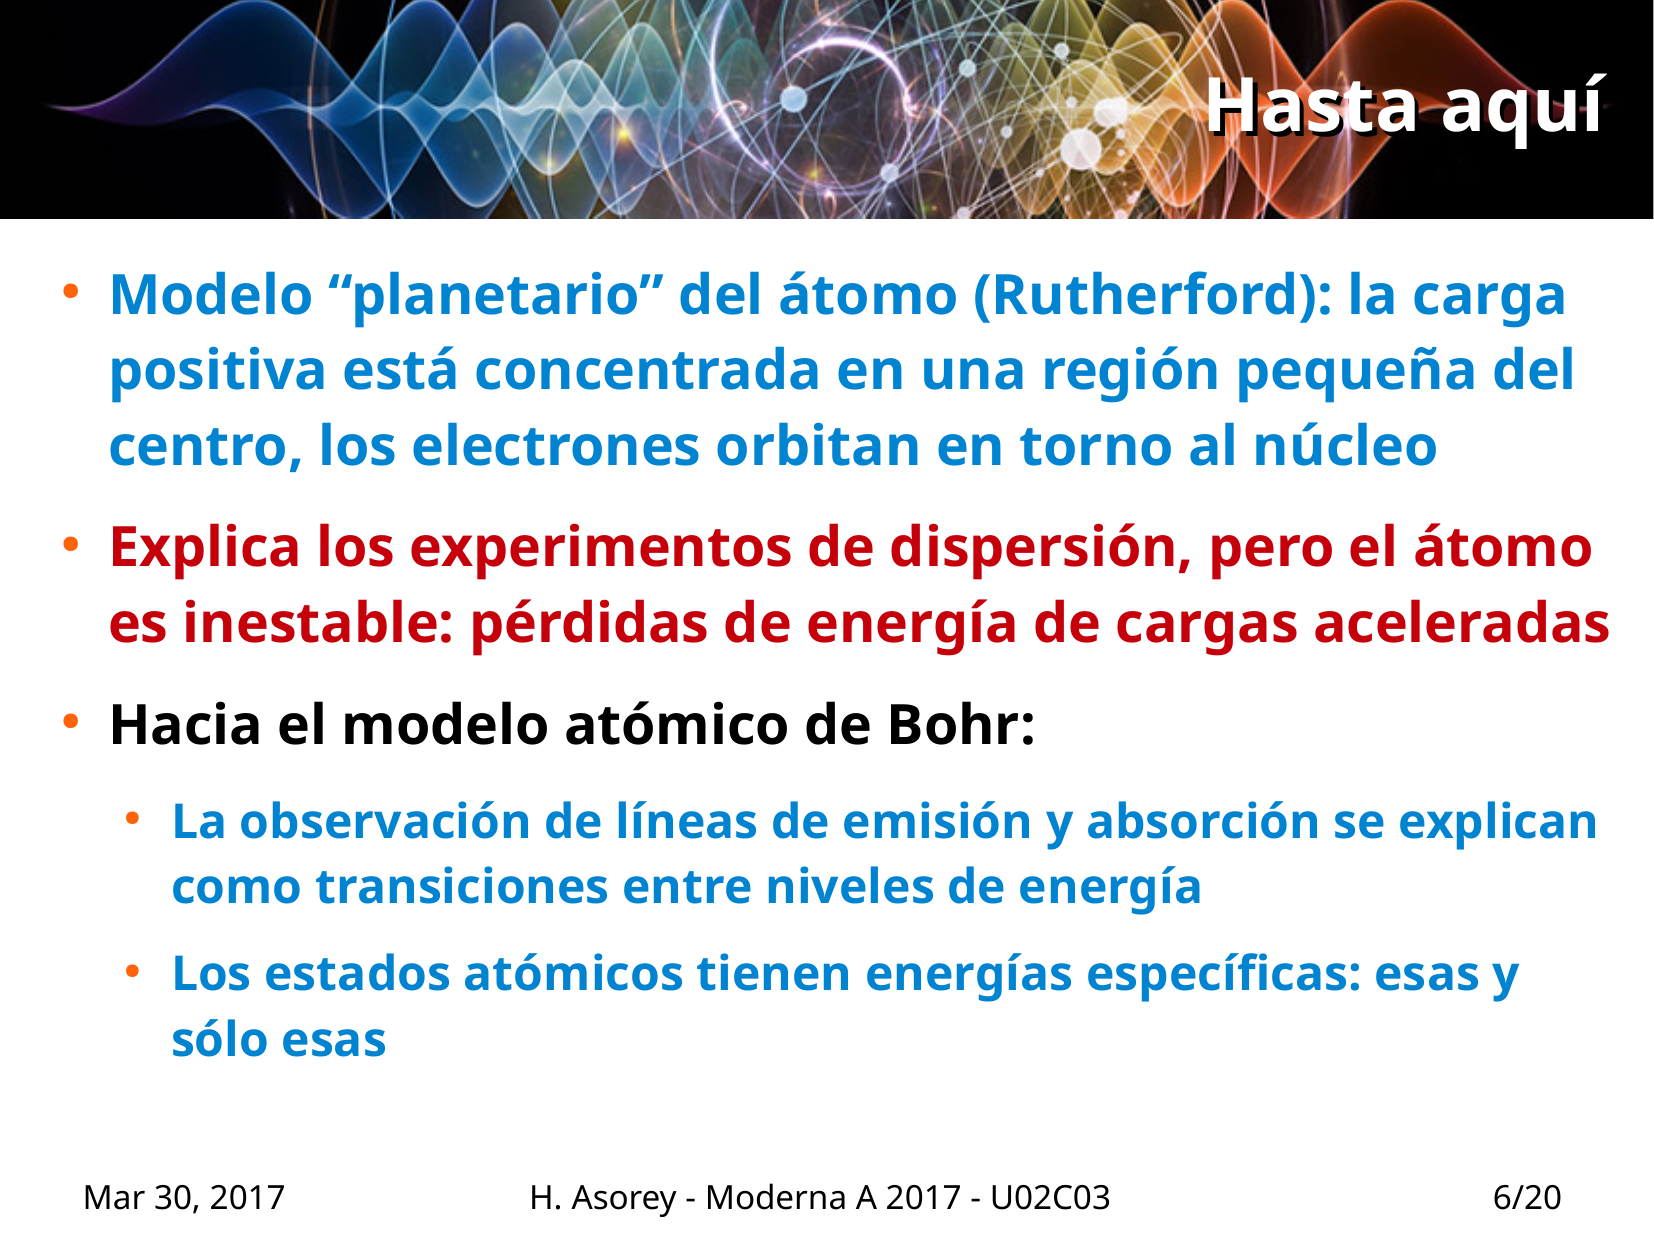

# Hasta aquí
Modelo “planetario” del átomo (Rutherford): la carga positiva está concentrada en una región pequeña del centro, los electrones orbitan en torno al núcleo
Explica los experimentos de dispersión, pero el átomo es inestable: pérdidas de energía de cargas aceleradas
Hacia el modelo atómico de Bohr:
La observación de líneas de emisión y absorción se explican como transiciones entre niveles de energía
Los estados atómicos tienen energías específicas: esas y sólo esas
Mar 30, 2017
H. Asorey - Moderna A 2017 - U02C03
6